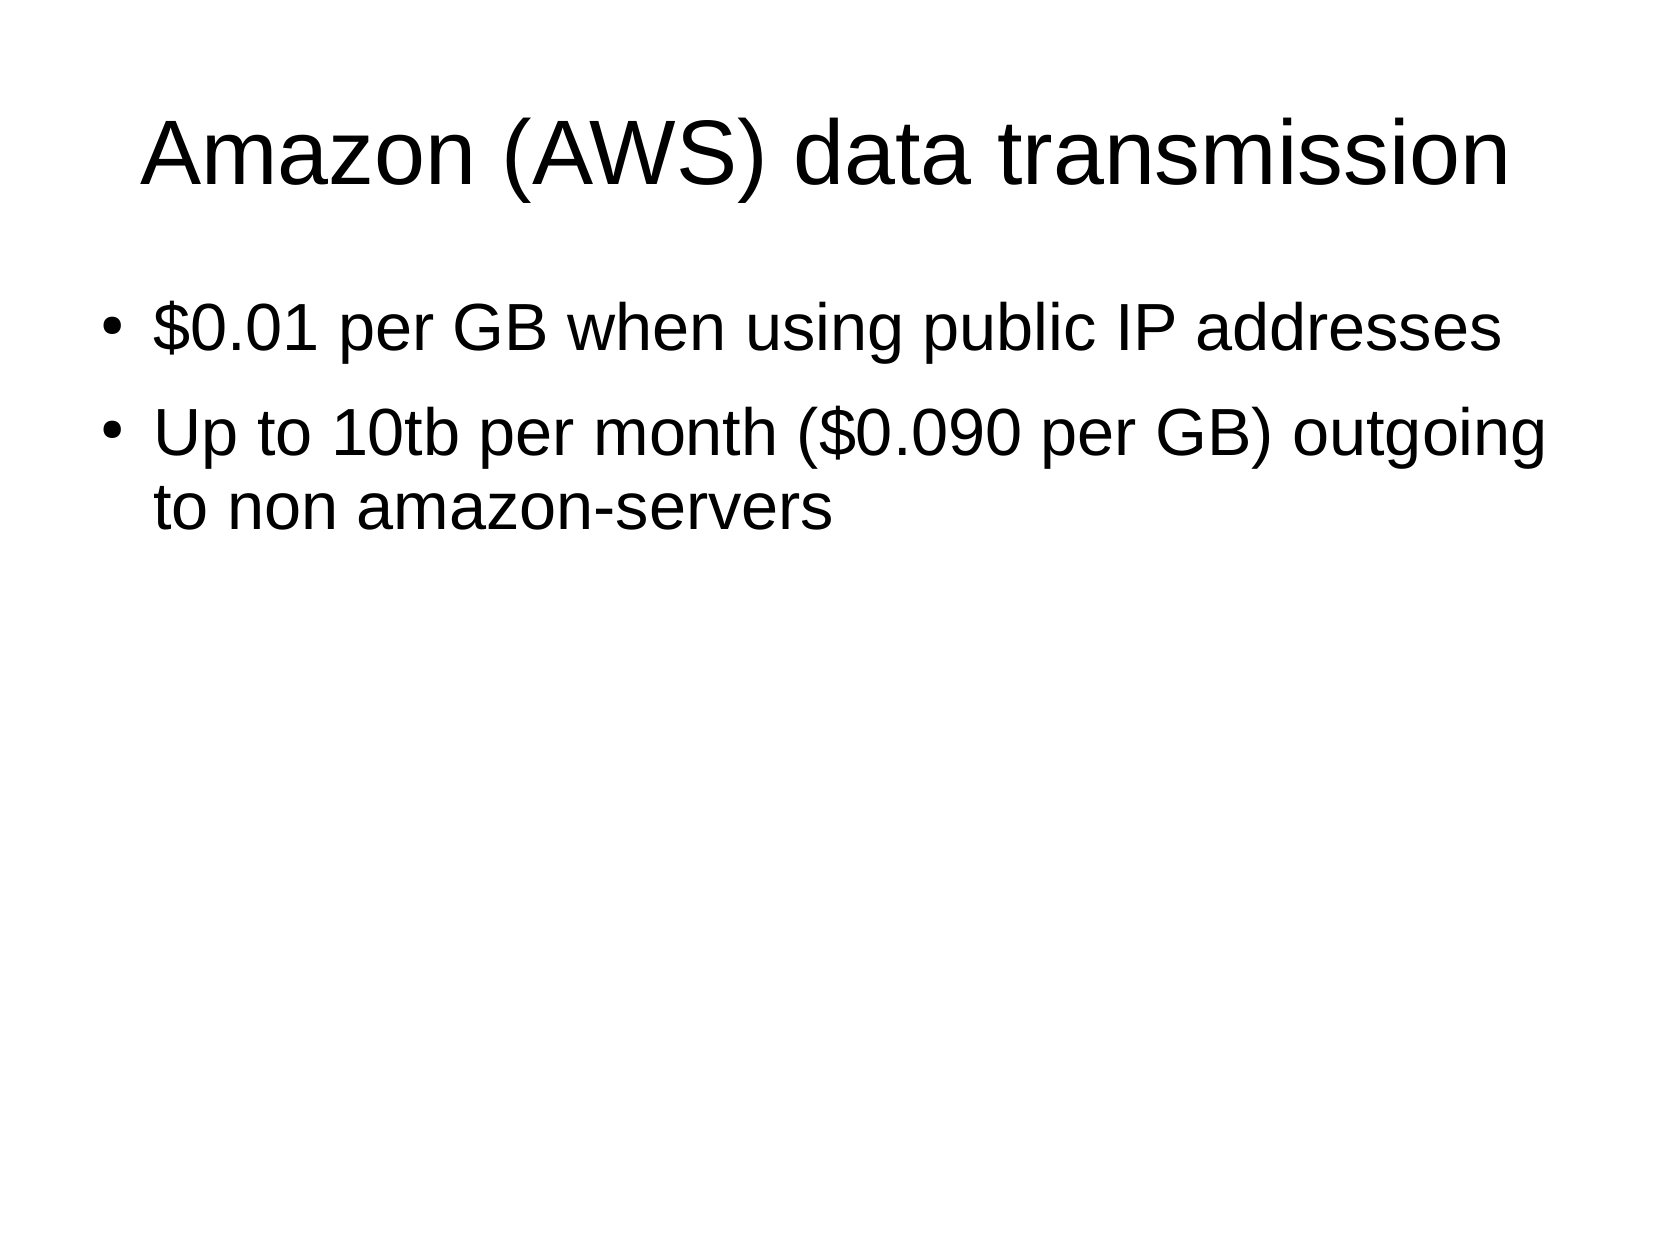

# Amazon (AWS) data transmission
$0.01 per GB when using public IP addresses
Up to 10tb per month ($0.090 per GB) outgoing to non amazon-servers